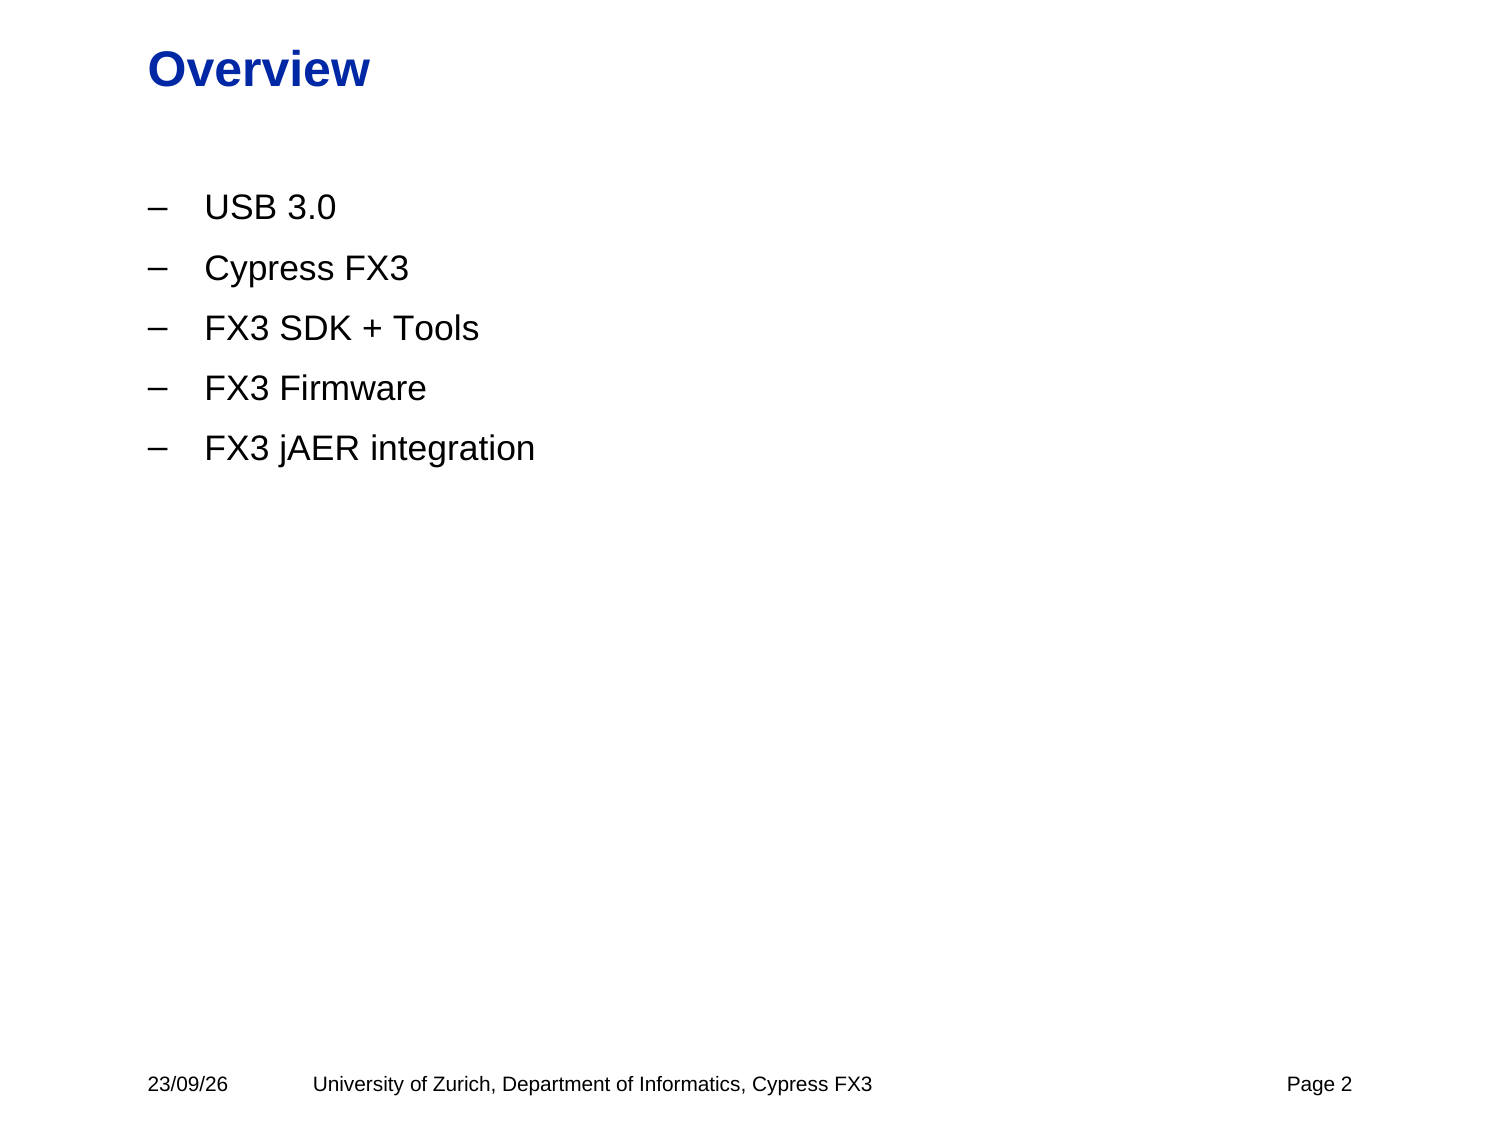

# Overview
USB 3.0
Cypress FX3
FX3 SDK + Tools
FX3 Firmware
FX3 jAER integration
University of Zurich, Department of Informatics, Cypress FX3
2